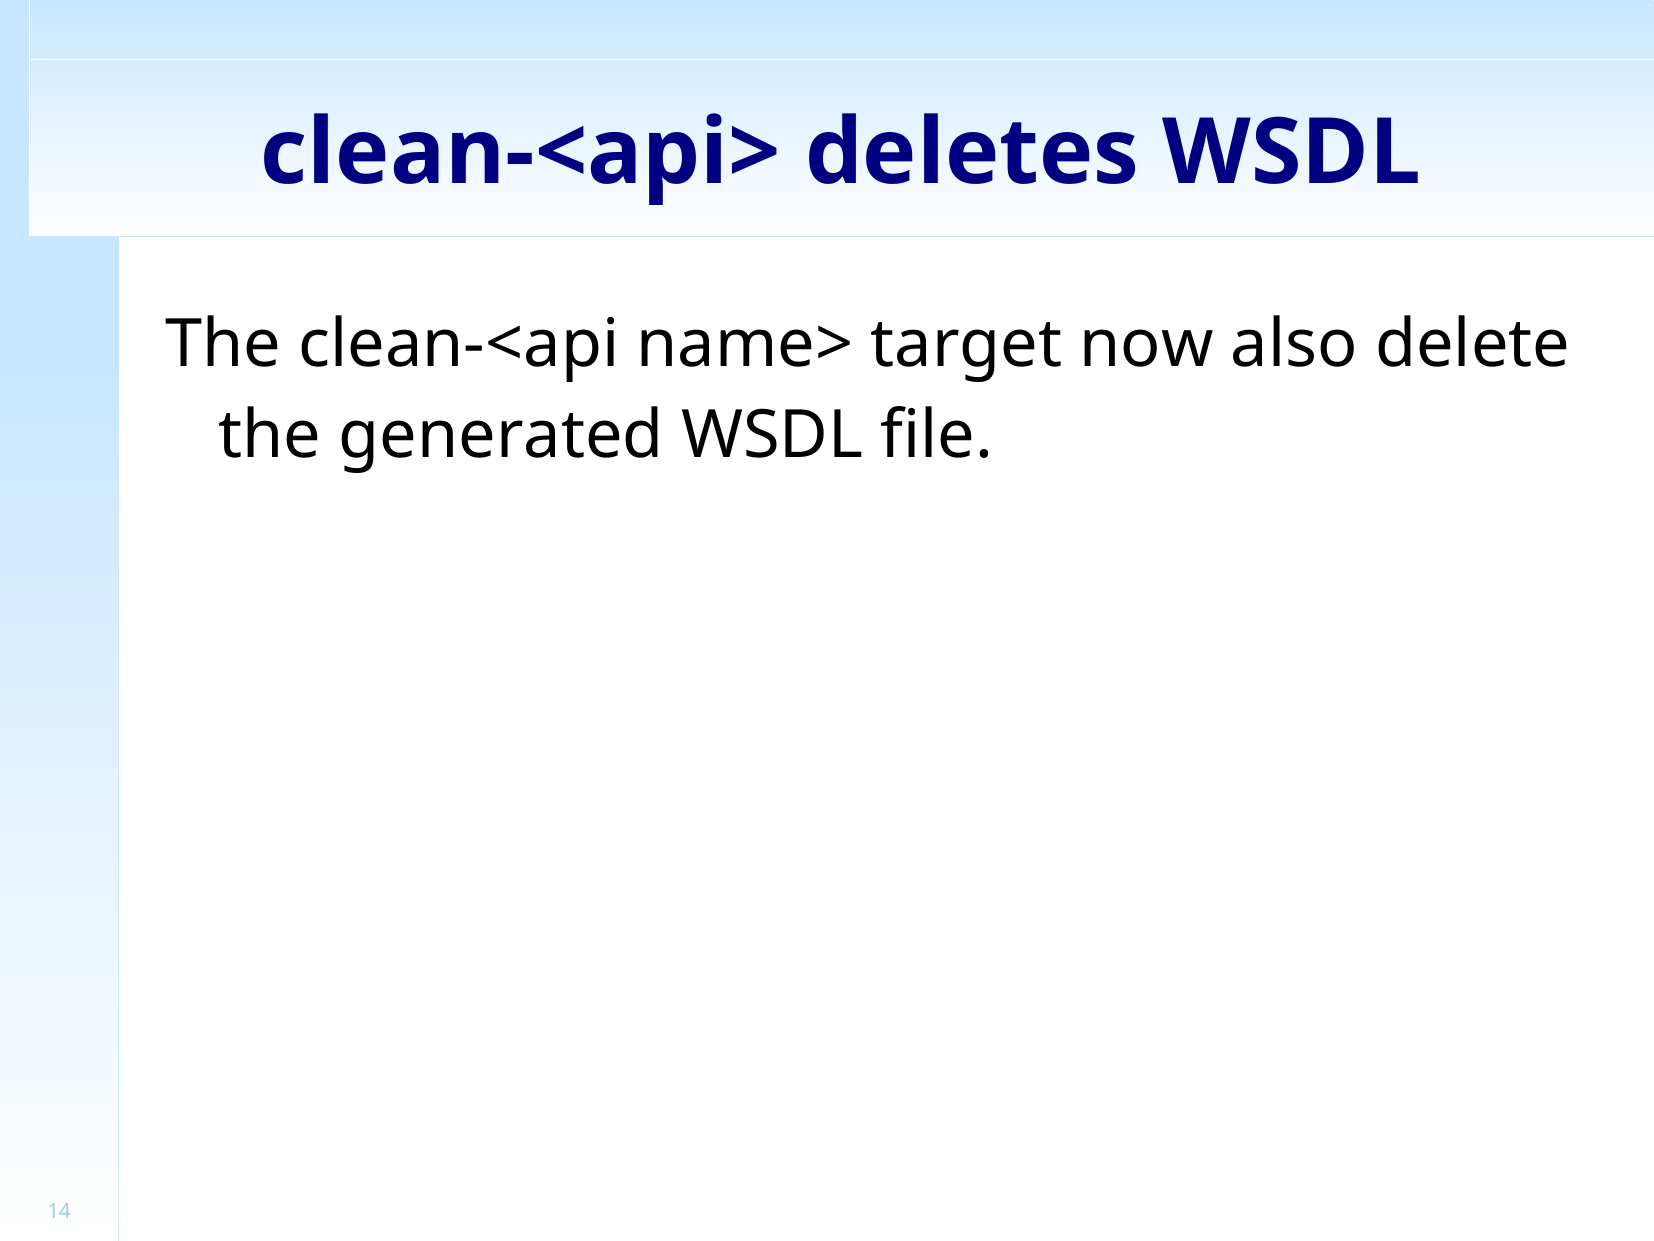

# clean-<api> deletes WSDL
The clean-<api name> target now also delete the generated WSDL file.